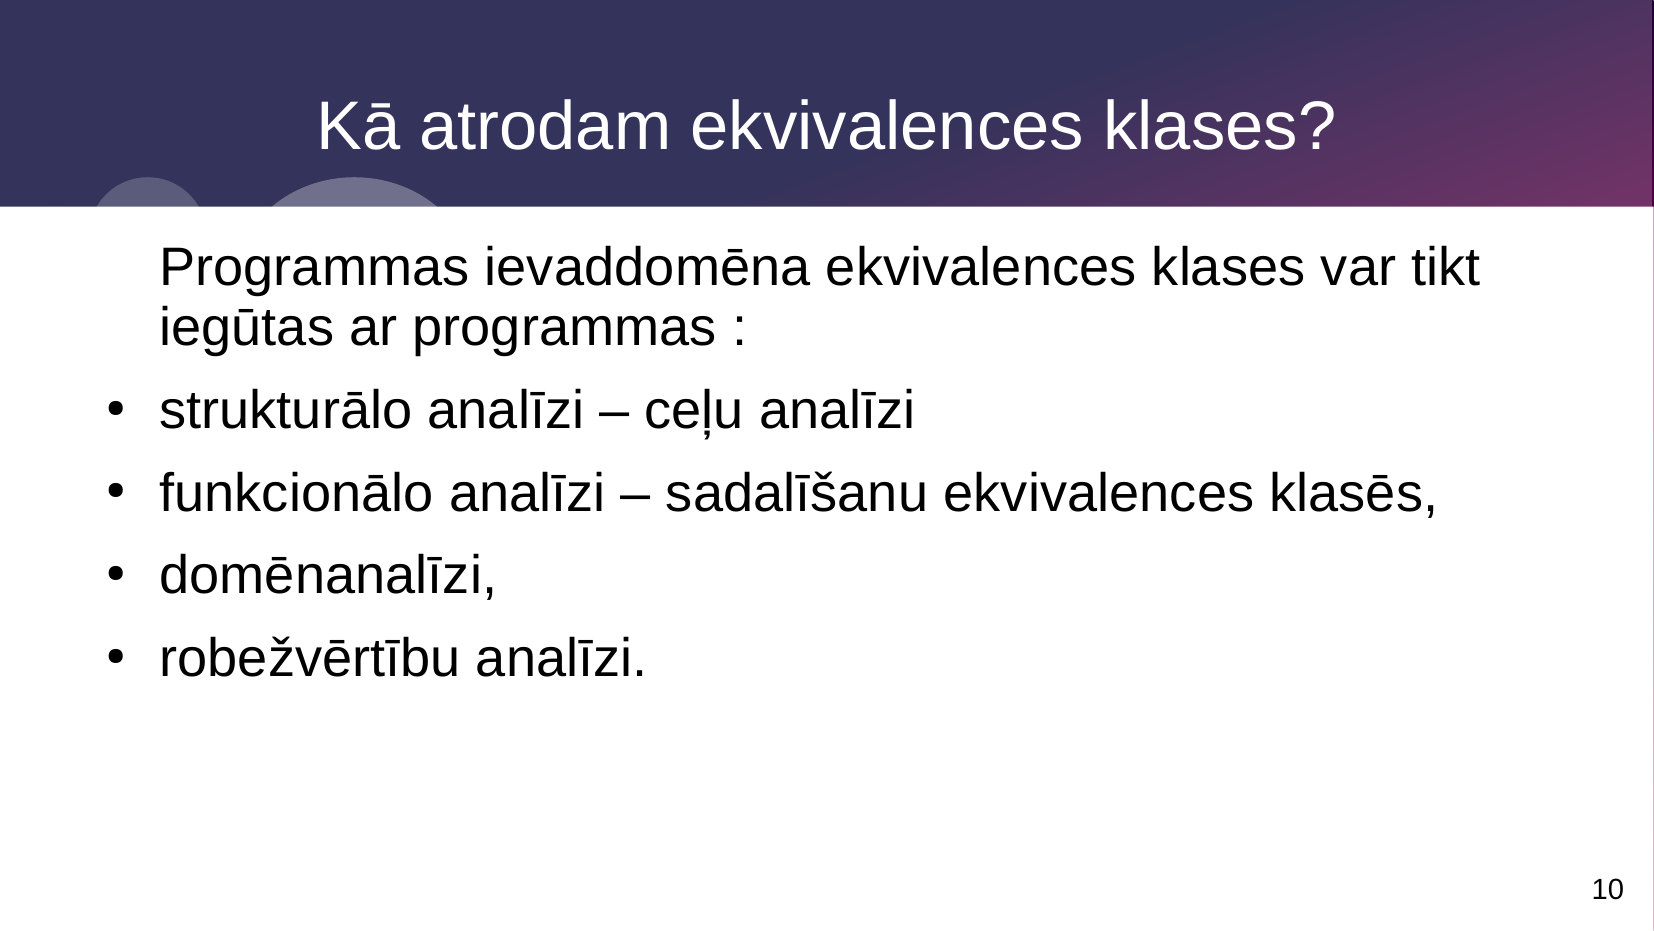

# Kā atrodam ekvivalences klases?
Programmas ievaddomēna ekvivalences klases var tikt iegūtas ar programmas :
strukturālo analīzi – ceļu analīzi
funkcionālo analīzi – sadalīšanu ekvivalences klasēs,
domēnanalīzi,
robežvērtību analīzi.